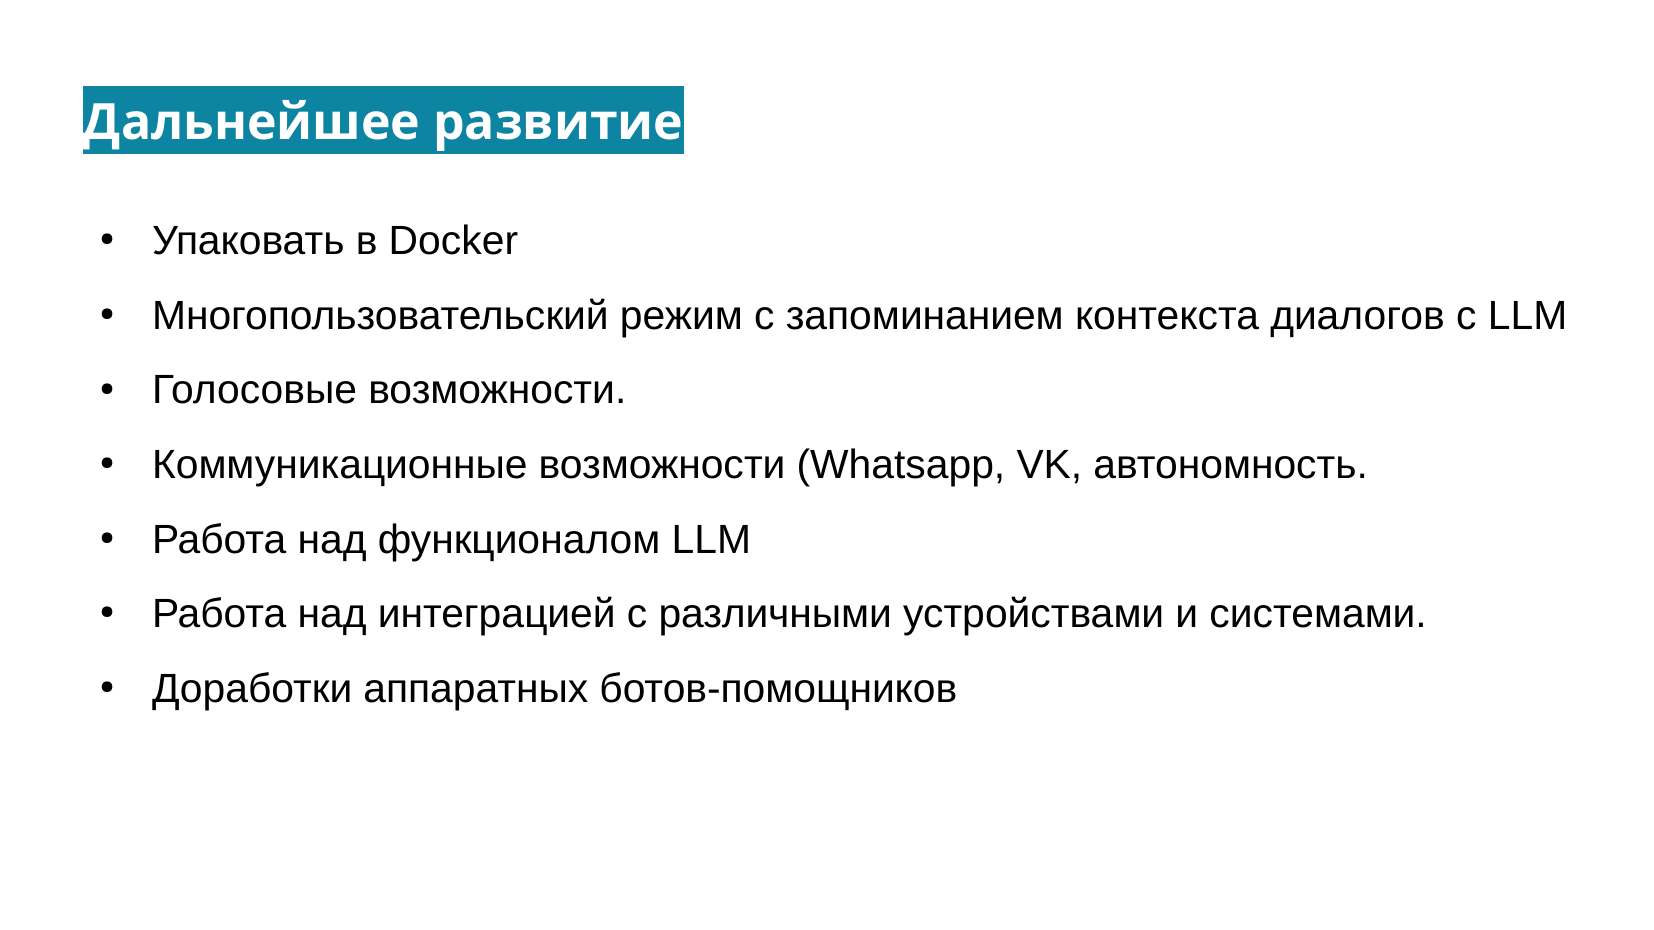

# Дальнейшее развитие
Упаковать в Docker
Многопользовательский режим с запоминанием контекста диалогов с LLM
Голосовые возможности.
Коммуникационные возможности (Whatsapp, VK, автономность.
Работа над функционалом LLM
Работа над интеграцией с различными устройствами и системами.
Доработки аппаратных ботов-помощников